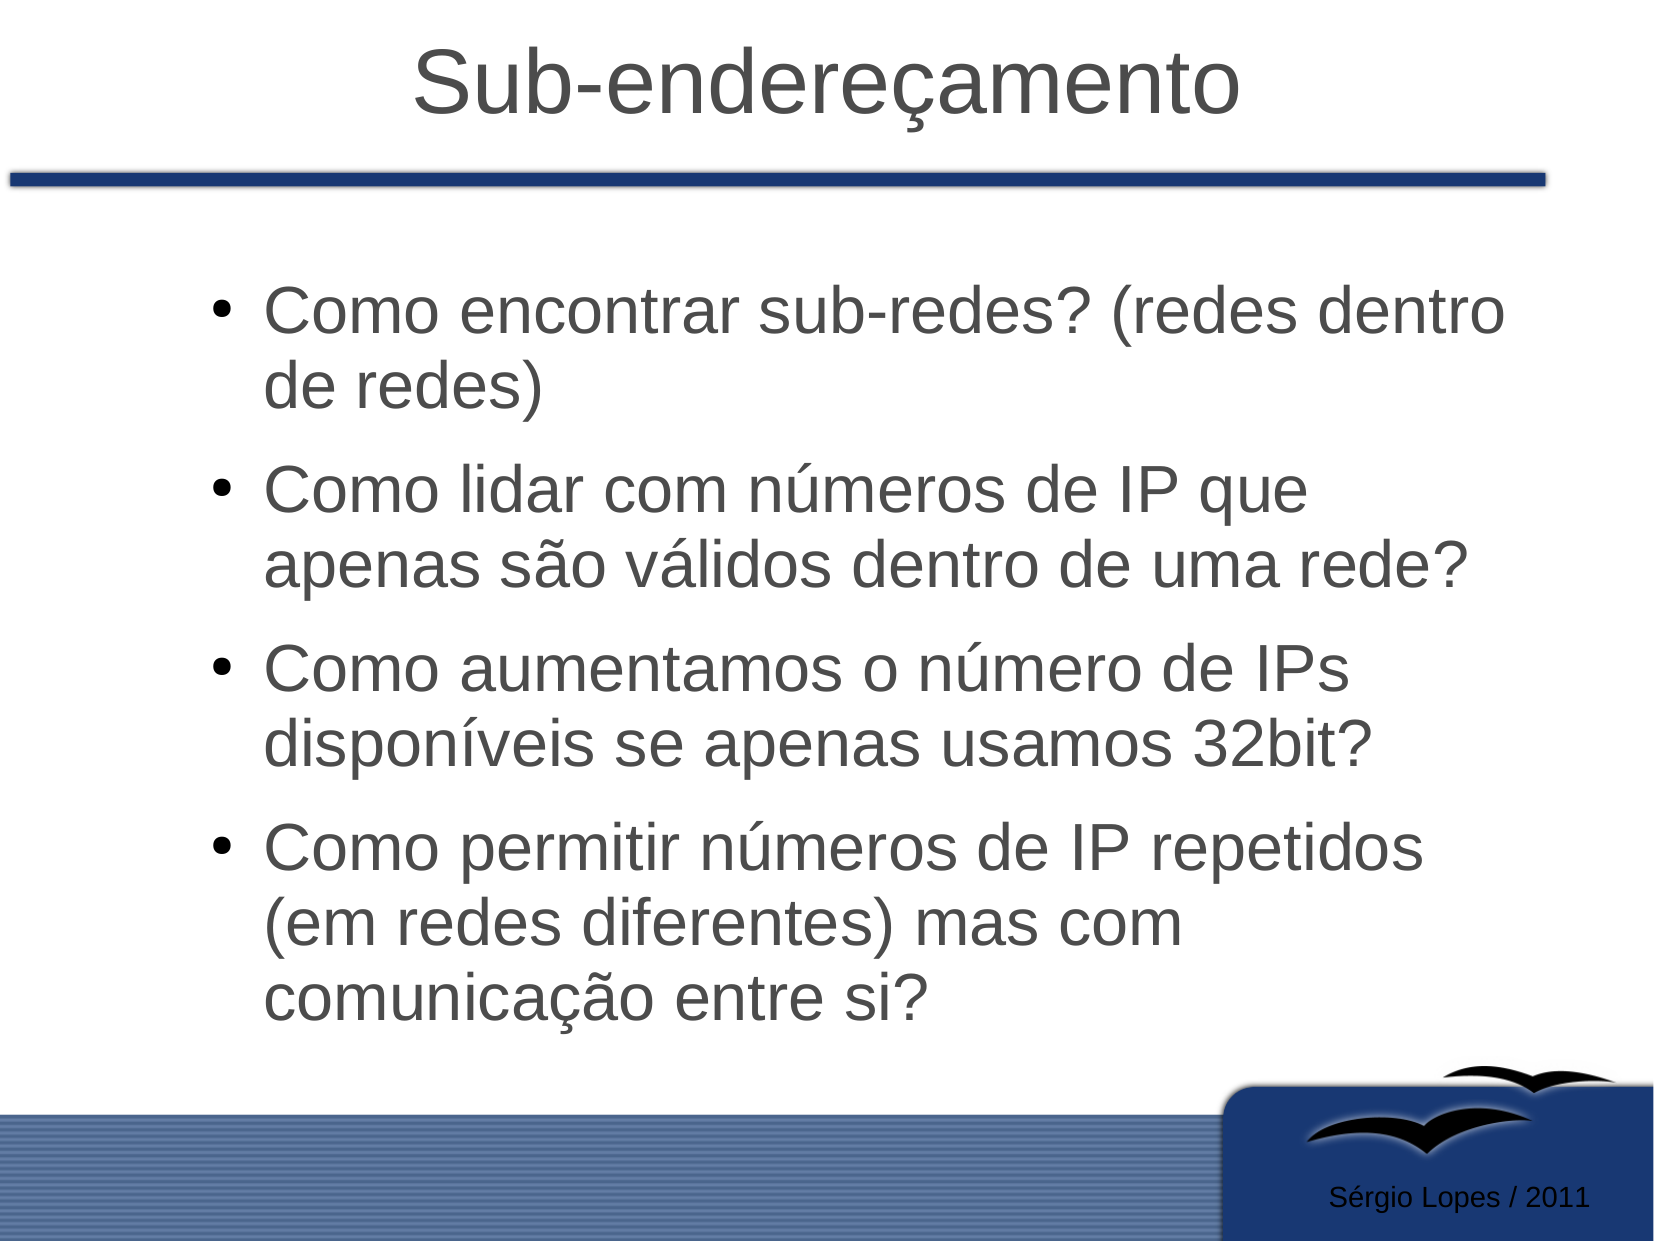

# Sub-endereçamento
Como encontrar sub-redes? (redes dentro de redes)
Como lidar com números de IP que apenas são válidos dentro de uma rede?
Como aumentamos o número de IPs disponíveis se apenas usamos 32bit?
Como permitir números de IP repetidos (em redes diferentes) mas com comunicação entre si?
Sérgio Lopes / 2011